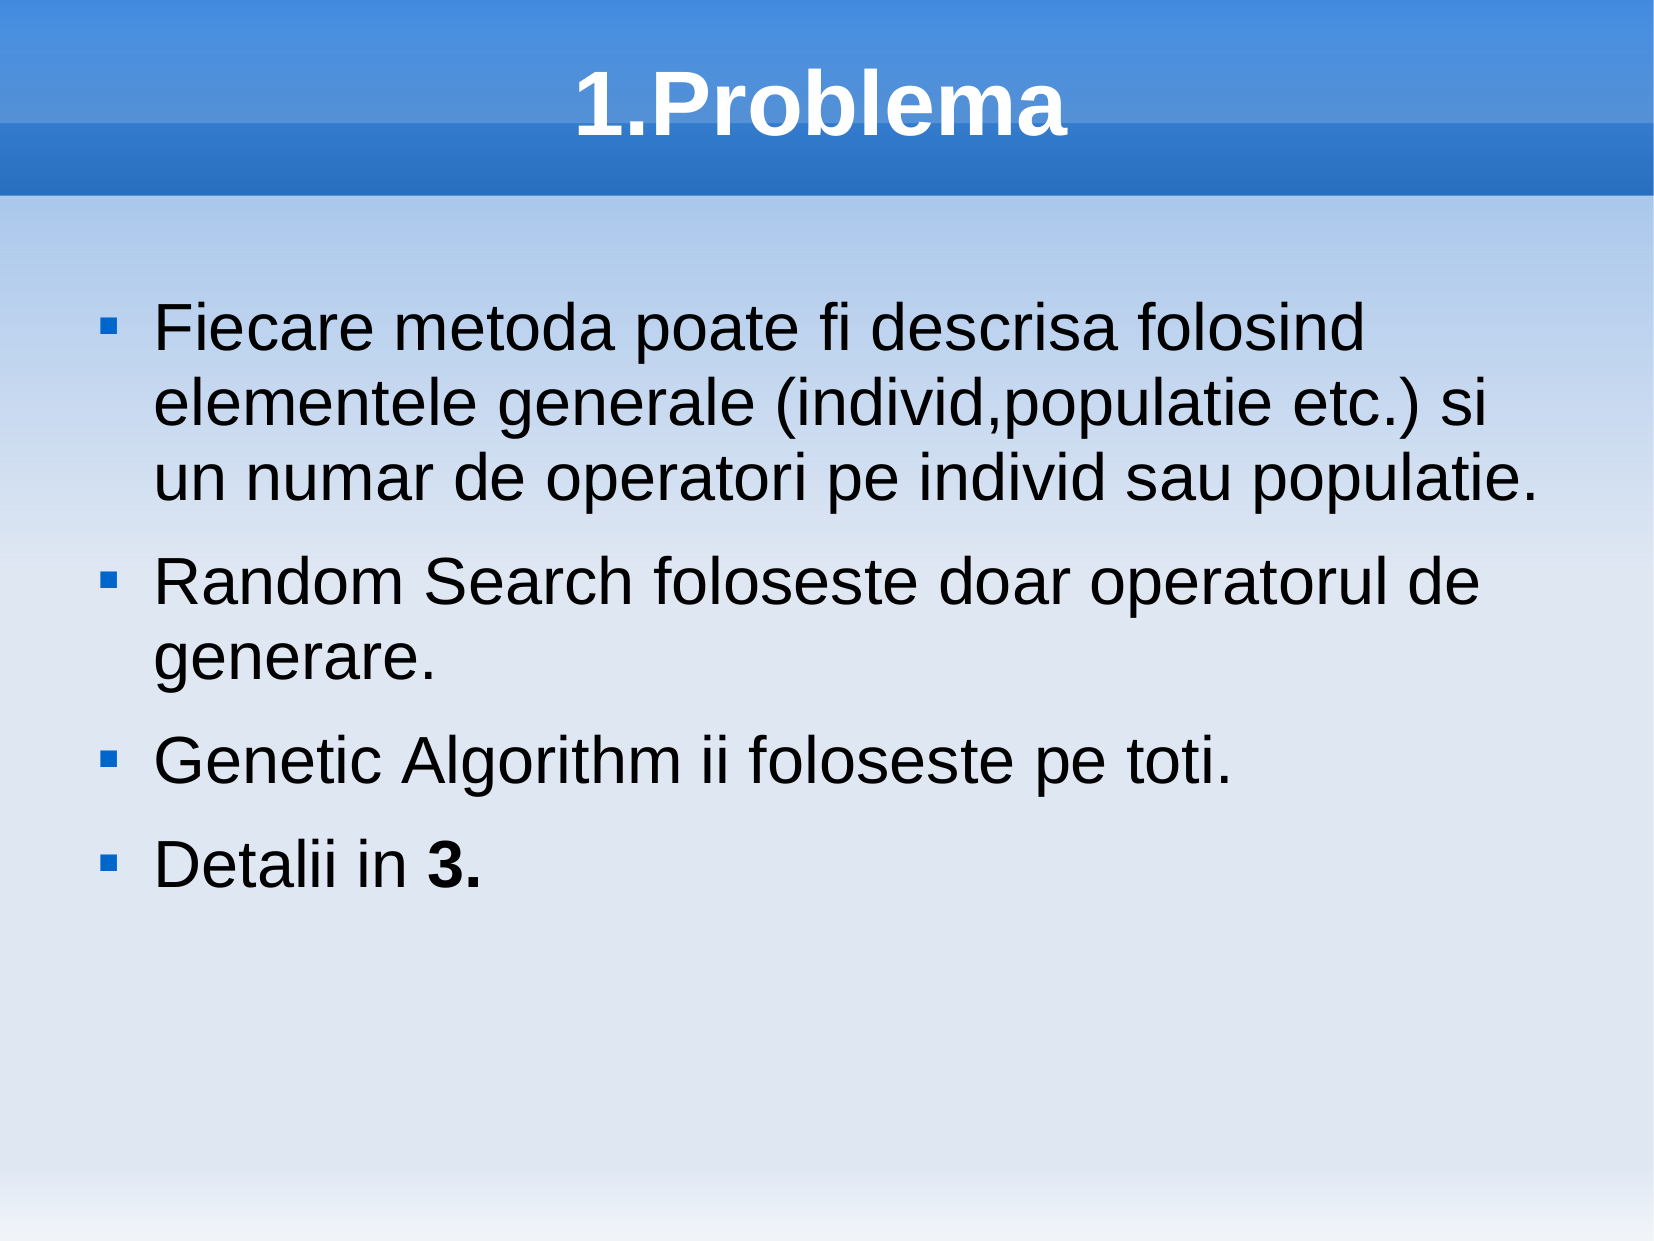

# 1.Problema
Fiecare metoda poate fi descrisa folosind elementele generale (individ,populatie etc.) si un numar de operatori pe individ sau populatie.
Random Search foloseste doar operatorul de generare.
Genetic Algorithm ii foloseste pe toti.
Detalii in 3.